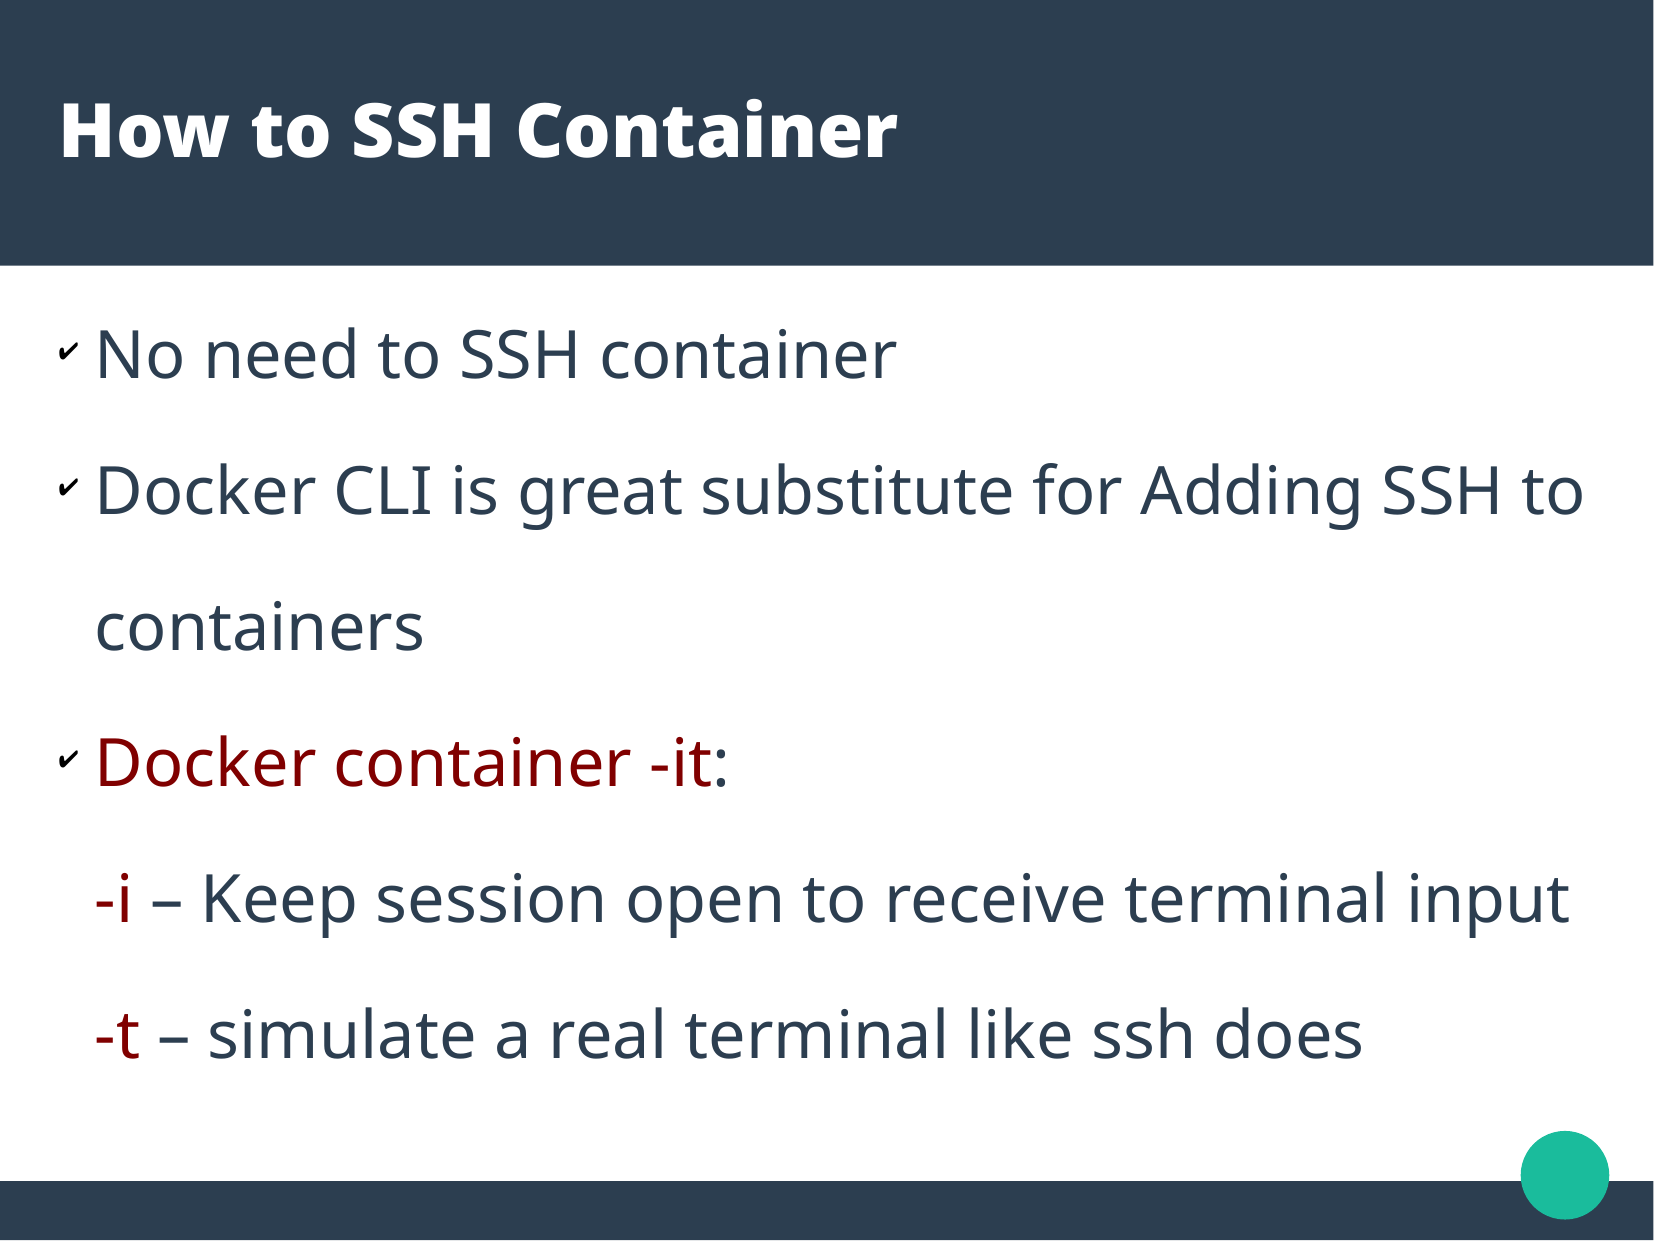

# How to SSH Container
No need to SSH container
Docker CLI is great substitute for Adding SSH to containers
Docker container -it:
-i – Keep session open to receive terminal input
-t – simulate a real terminal like ssh does